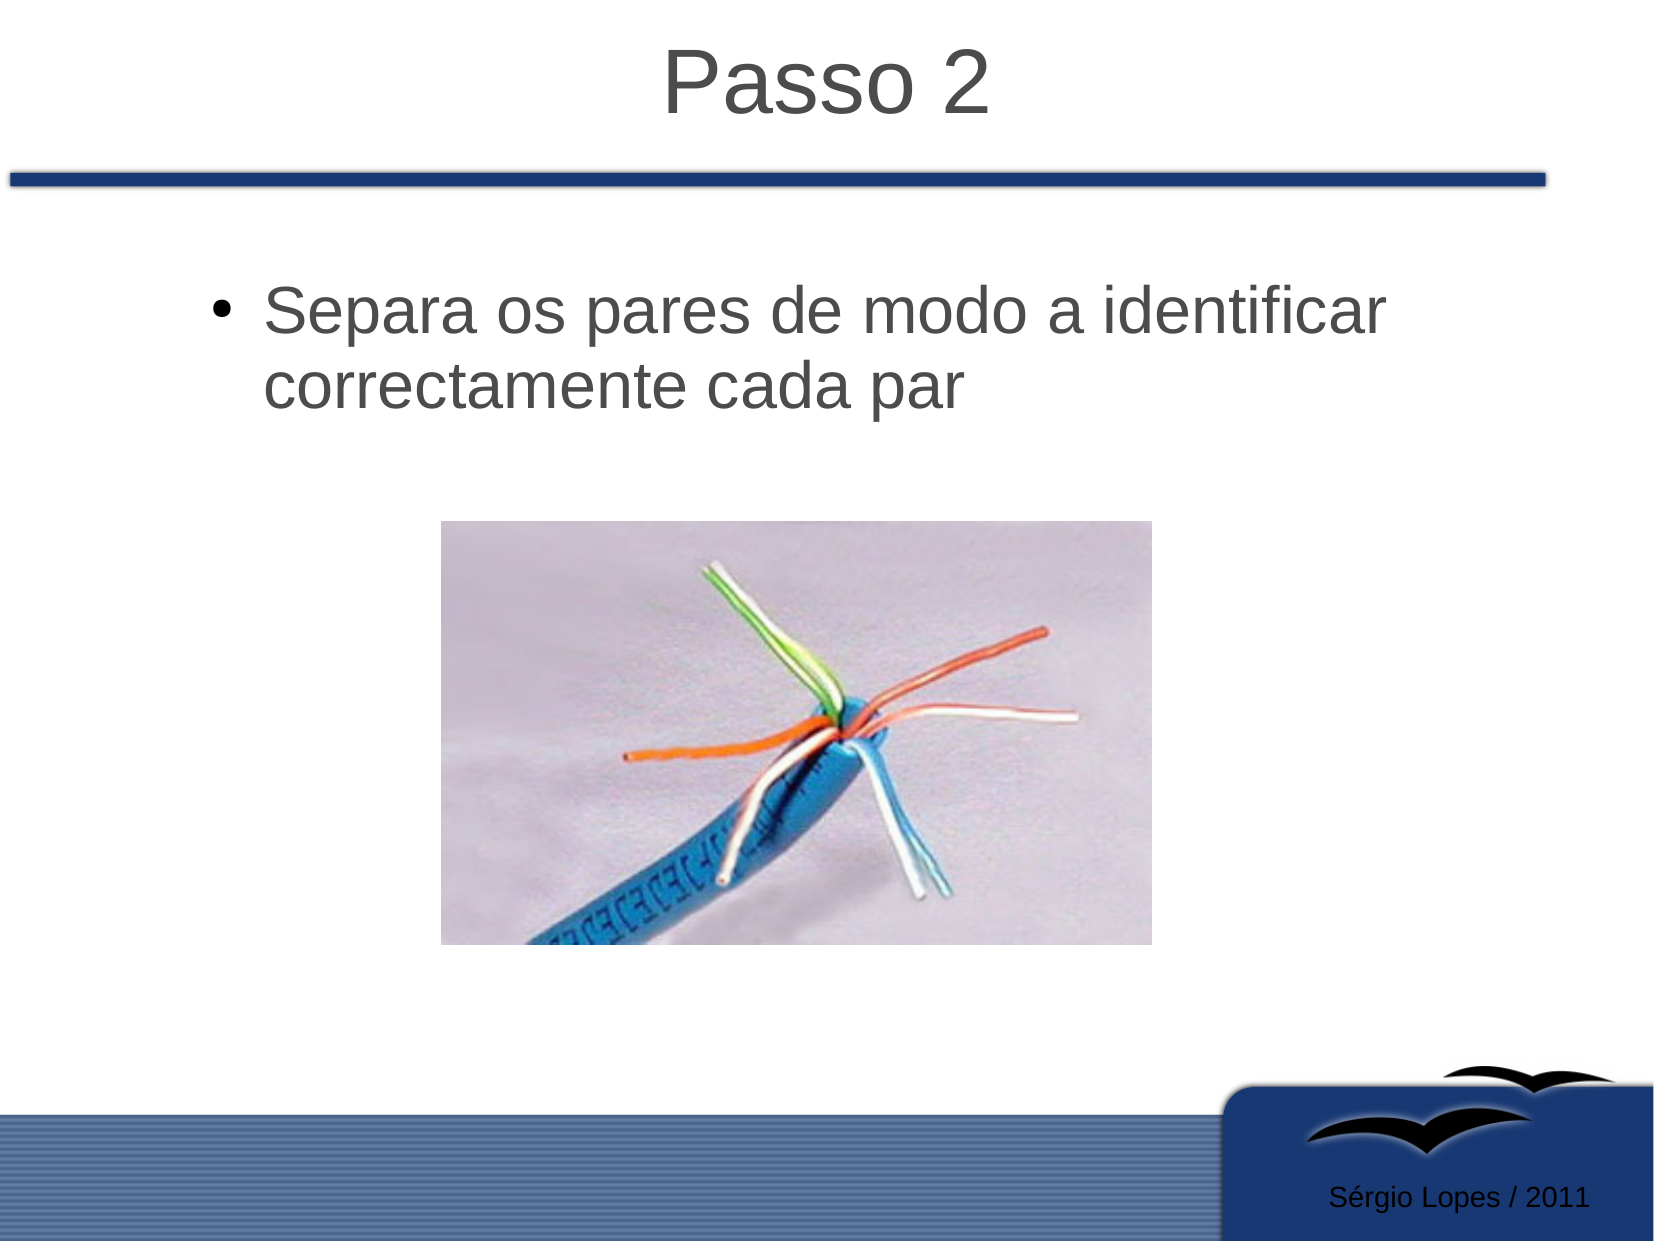

# Passo 2
Separa os pares de modo a identificar correctamente cada par
Sérgio Lopes / 2011